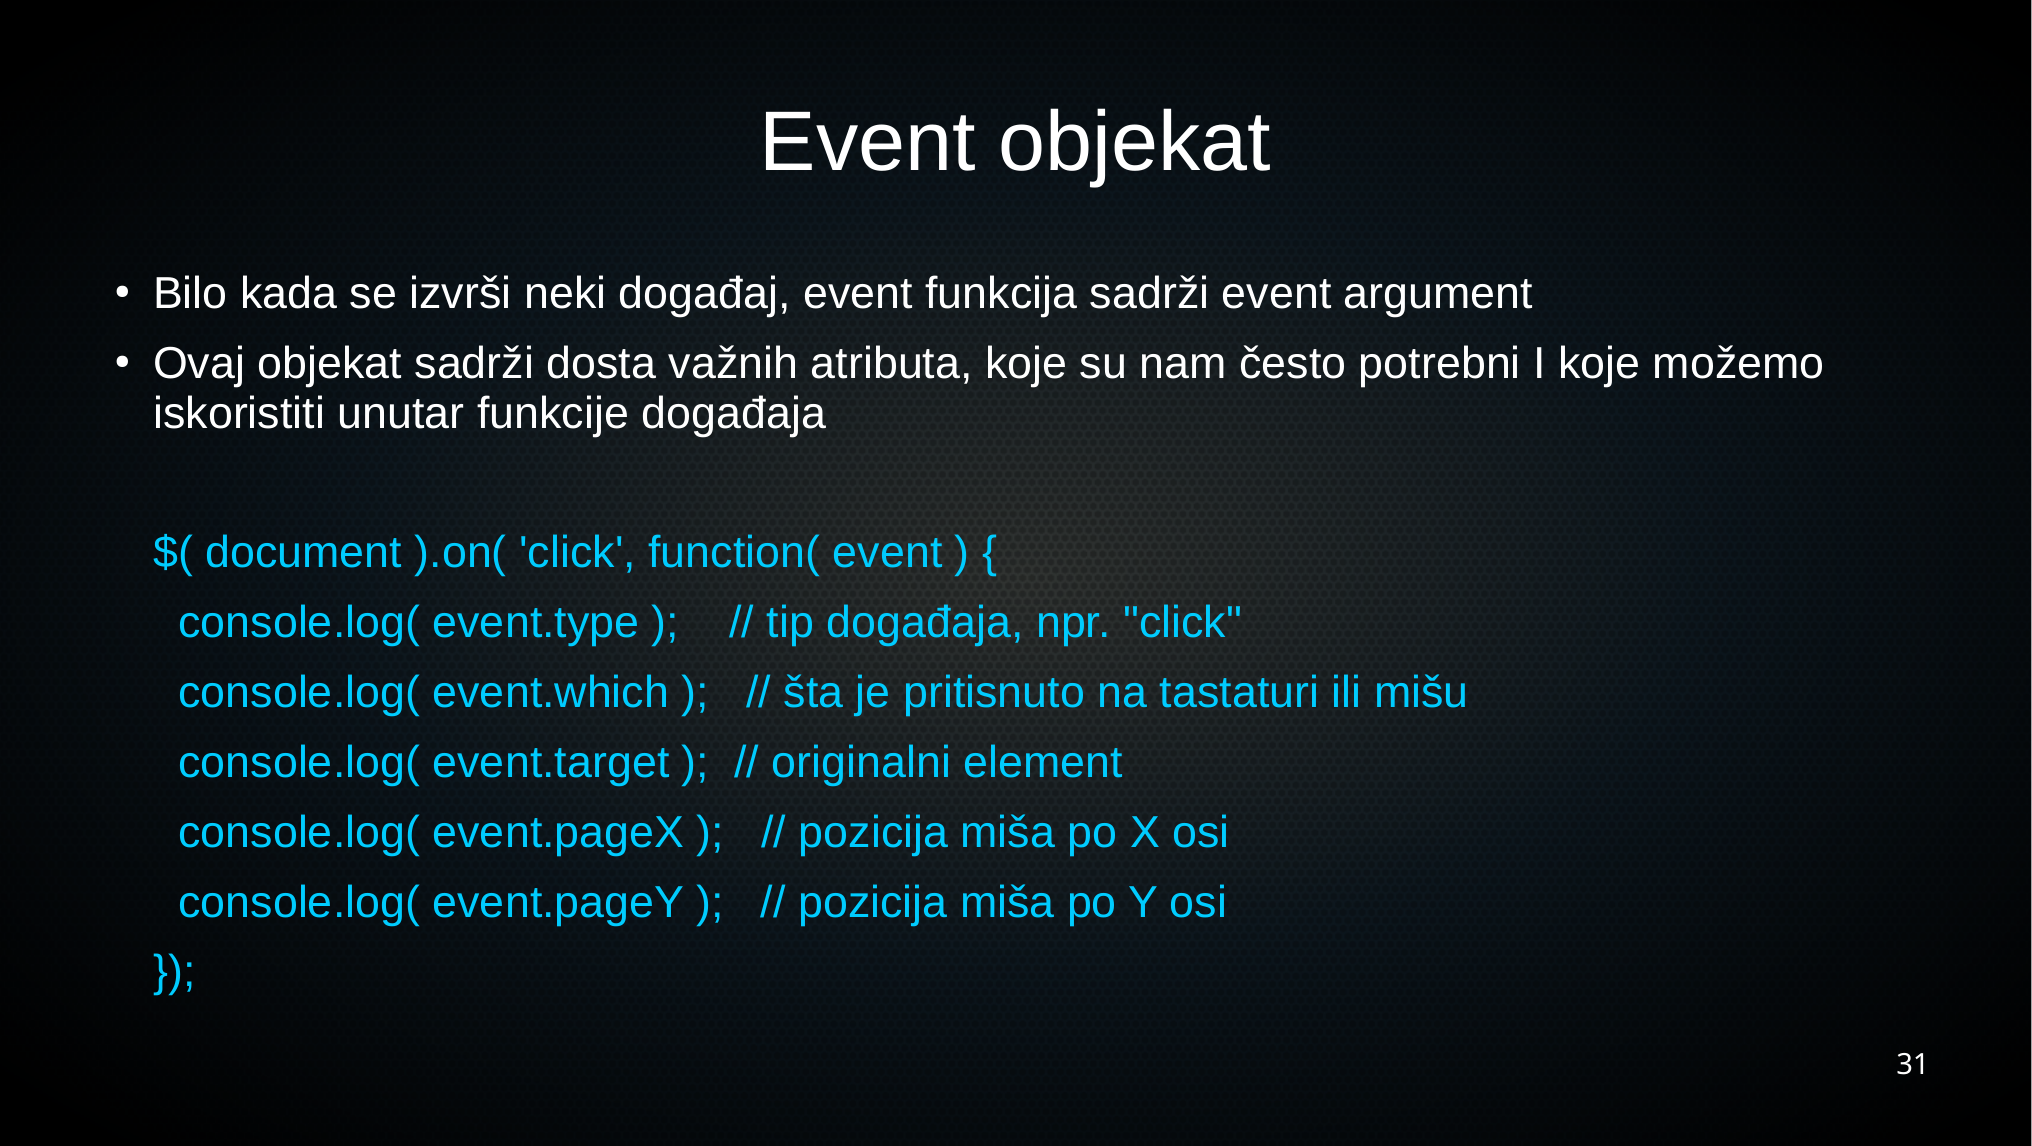

# Event objekat
Bilo kada se izvrši neki događaj, event funkcija sadrži event argument
Ovaj objekat sadrži dosta važnih atributa, koje su nam često potrebni I koje možemo iskoristiti unutar funkcije događaja
$( document ).on( 'click', function( event ) {
 console.log( event.type ); // tip događaja, npr. "click"
 console.log( event.which ); // šta je pritisnuto na tastaturi ili mišu
 console.log( event.target ); // originalni element
 console.log( event.pageX ); // pozicija miša po X osi
 console.log( event.pageY ); // pozicija miša po Y osi
});
31